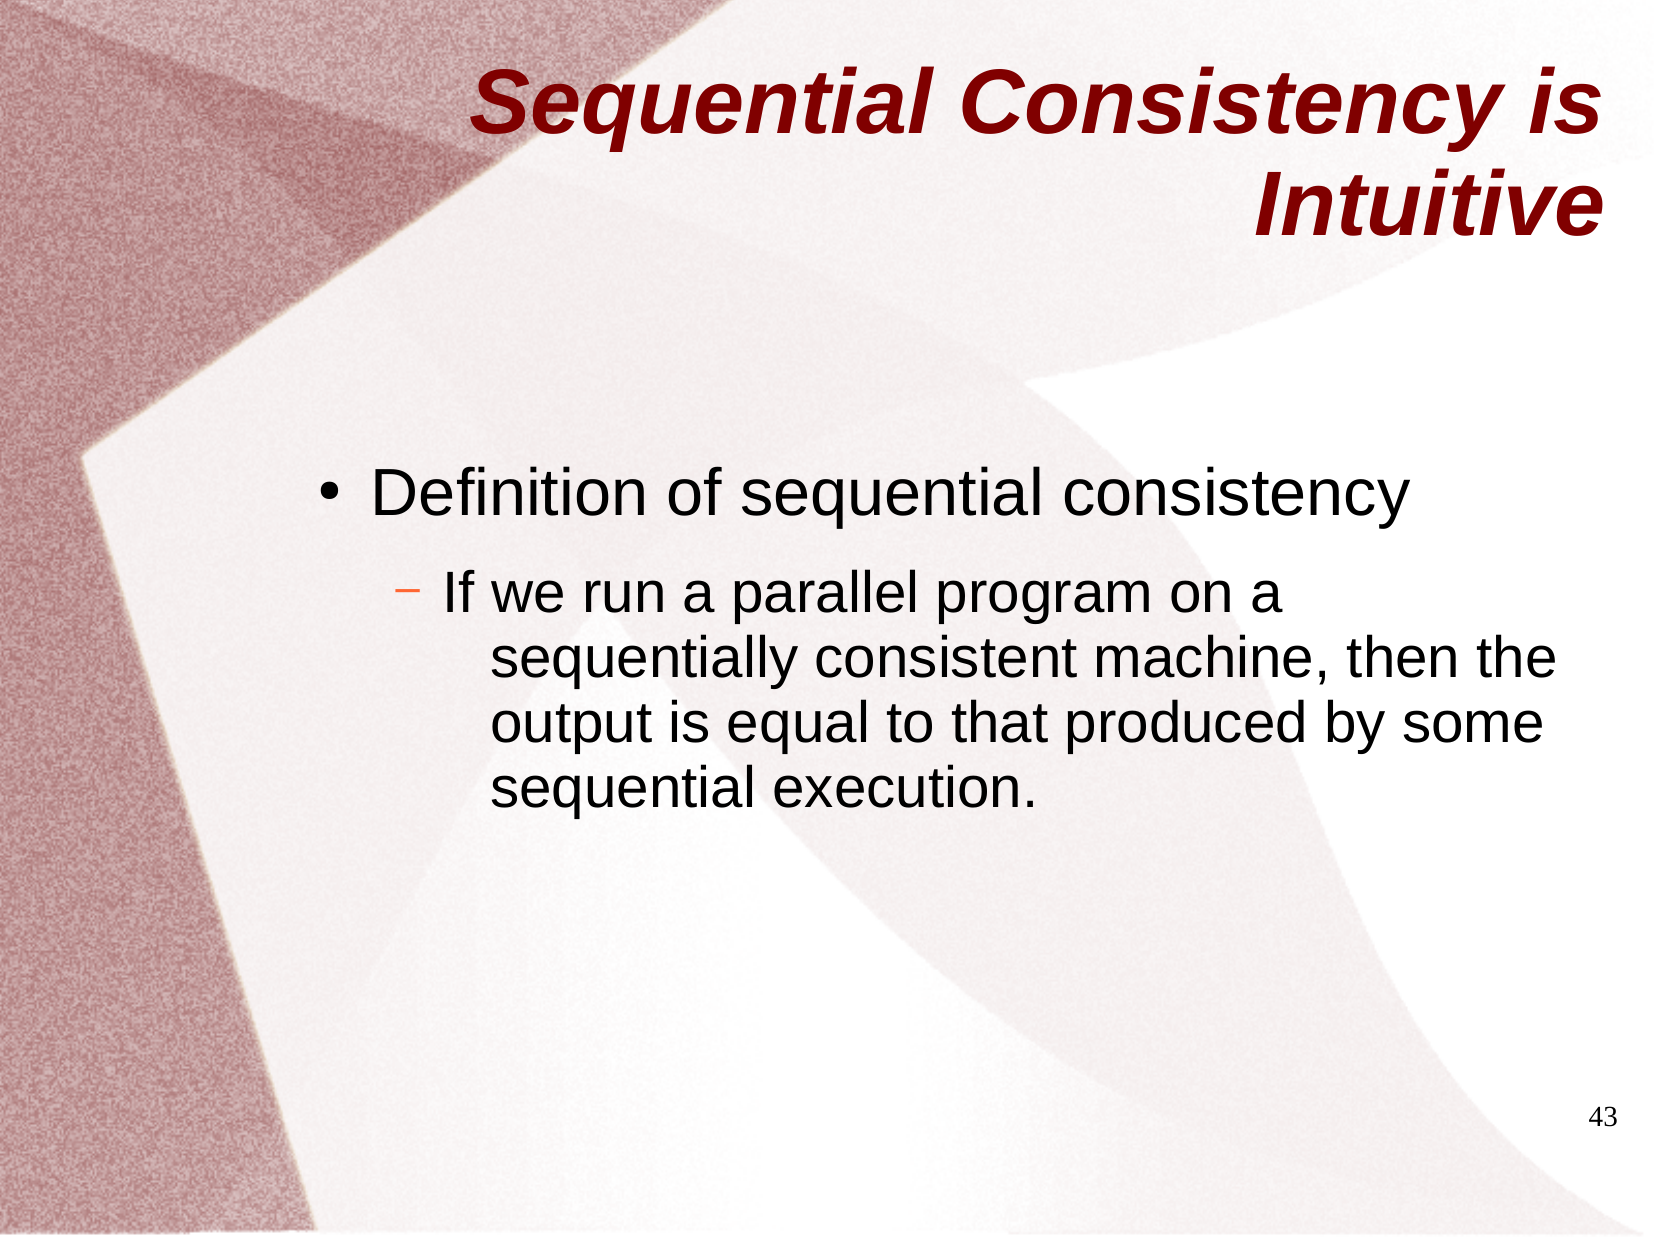

# Sequential Consistency is Intuitive
Definition of sequential consistency
If we run a parallel program on a sequentially consistent machine, then the output is equal to that produced by some sequential execution.
43